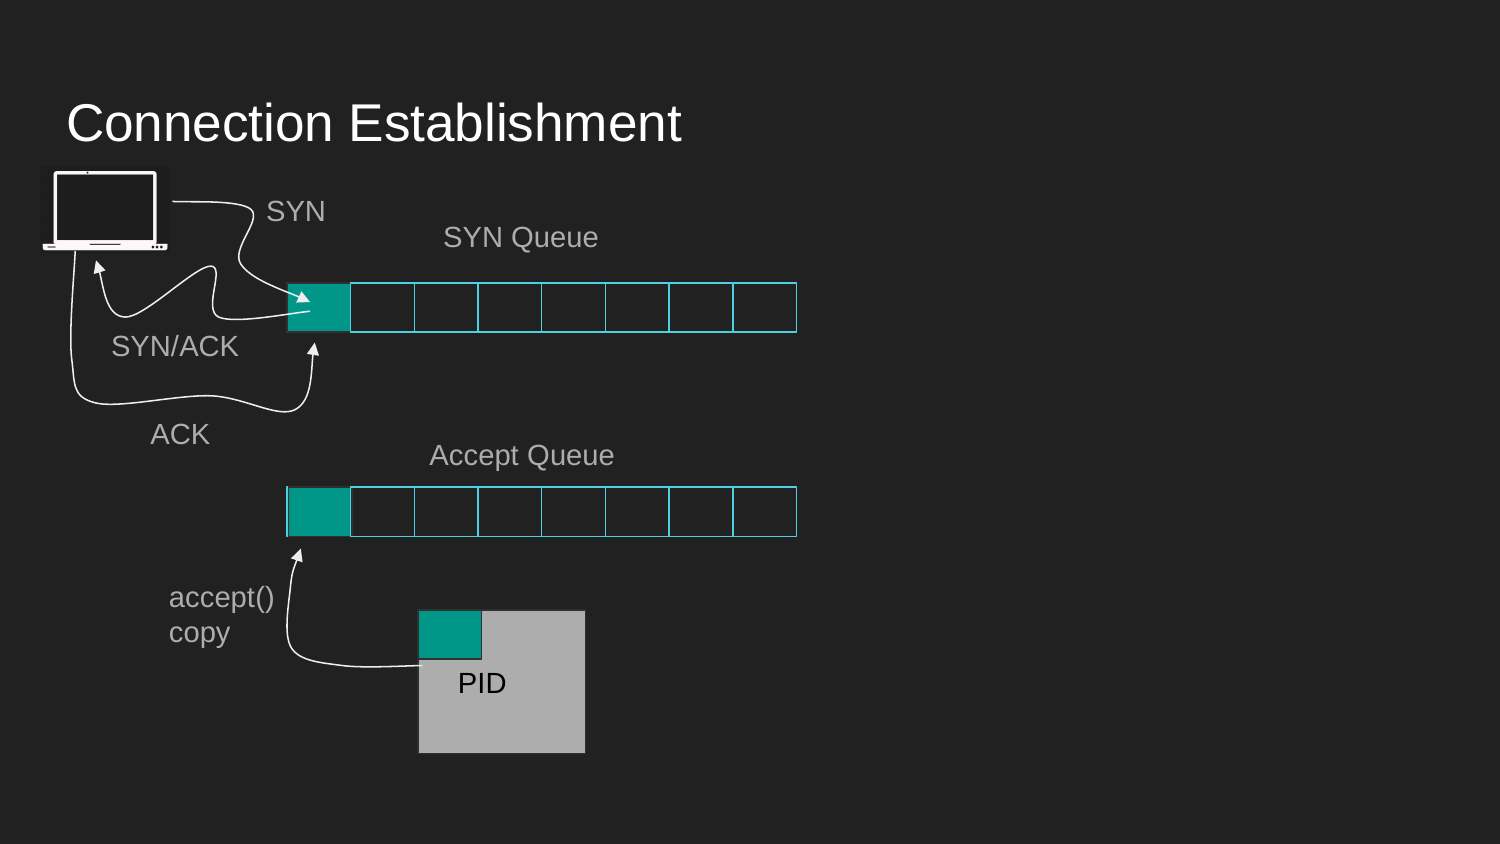

# Connection Establishment
SYN
SYN Queue
SYN/ACK
ACK
Accept Queue
accept()
copy
 PID